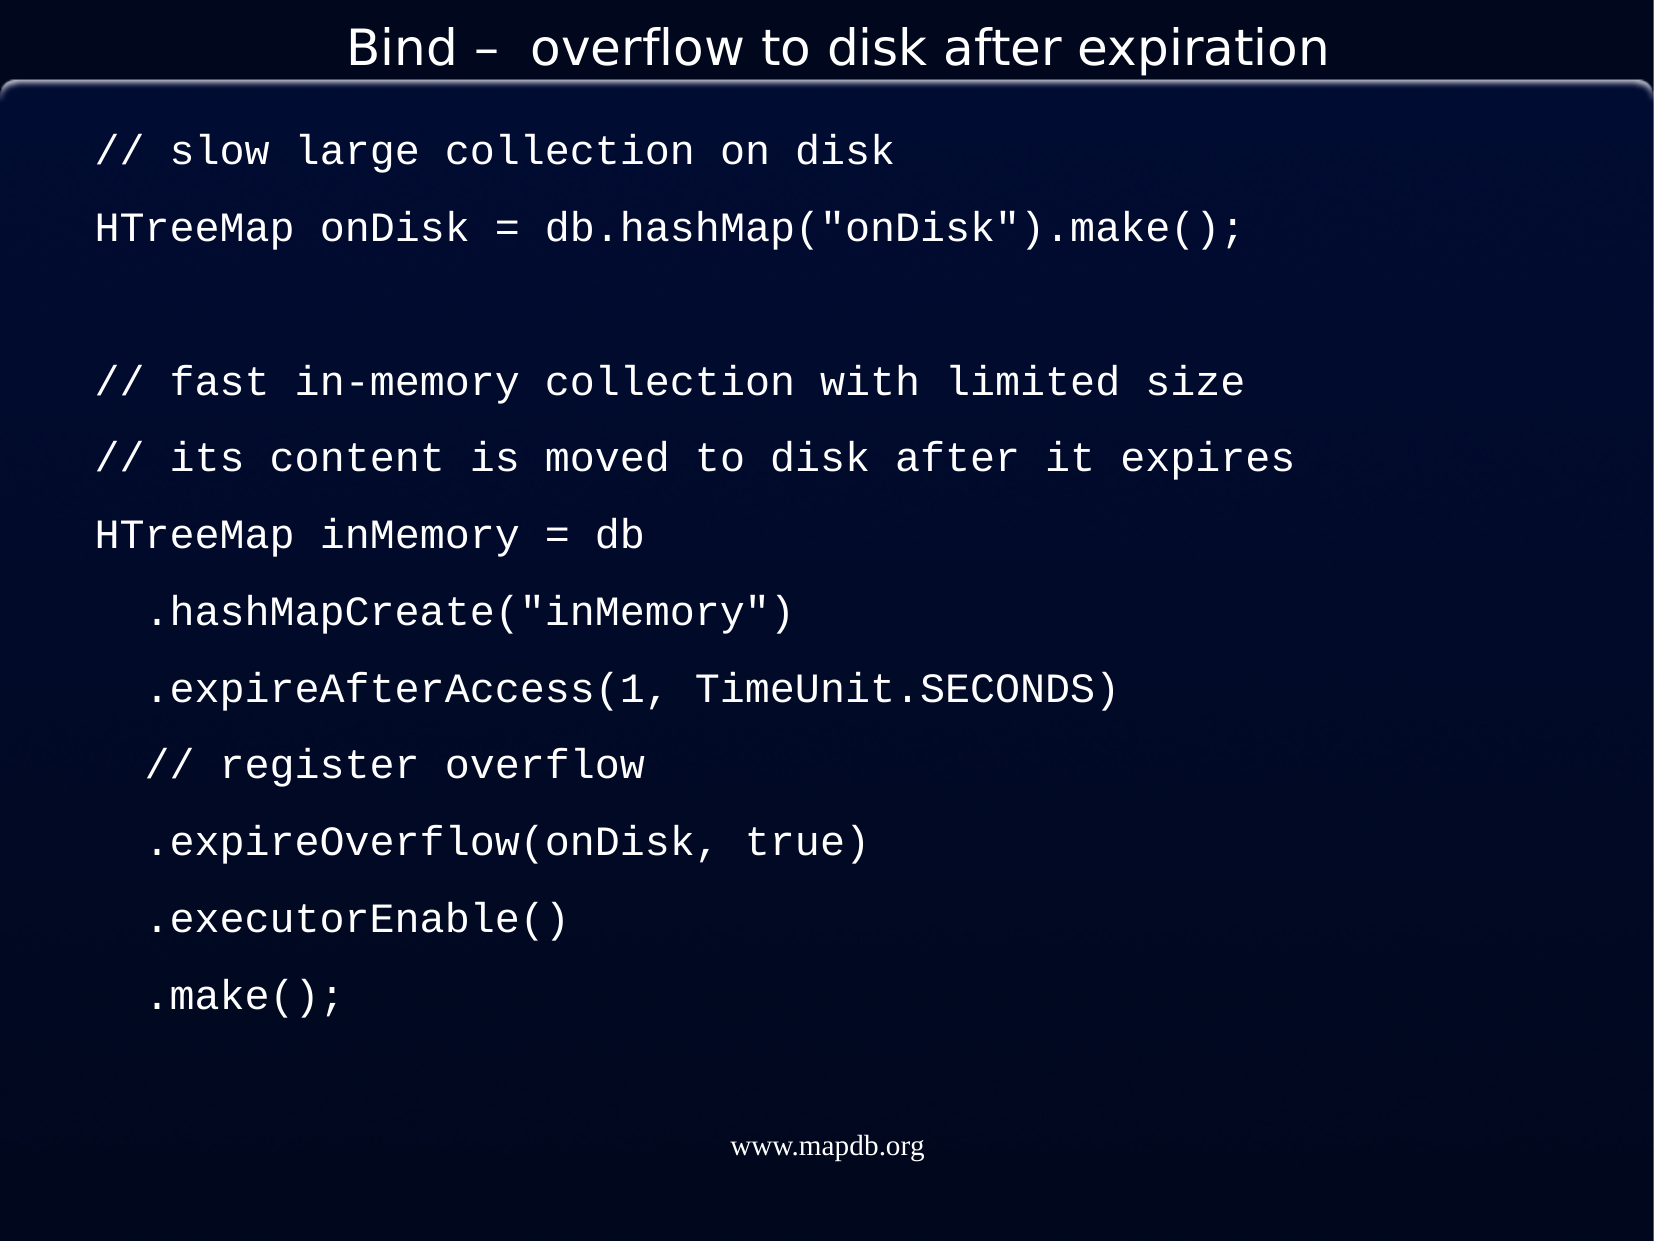

# Bind – overflow to disk after expiration
// slow large collection on disk
HTreeMap onDisk = db.hashMap("onDisk").make();
// fast in-memory collection with limited size
// its content is moved to disk after it expires
HTreeMap inMemory = db
 .hashMapCreate("inMemory")
 .expireAfterAccess(1, TimeUnit.SECONDS)
 // register overflow
 .expireOverflow(onDisk, true)
 .executorEnable()
 .make();
www.mapdb.org